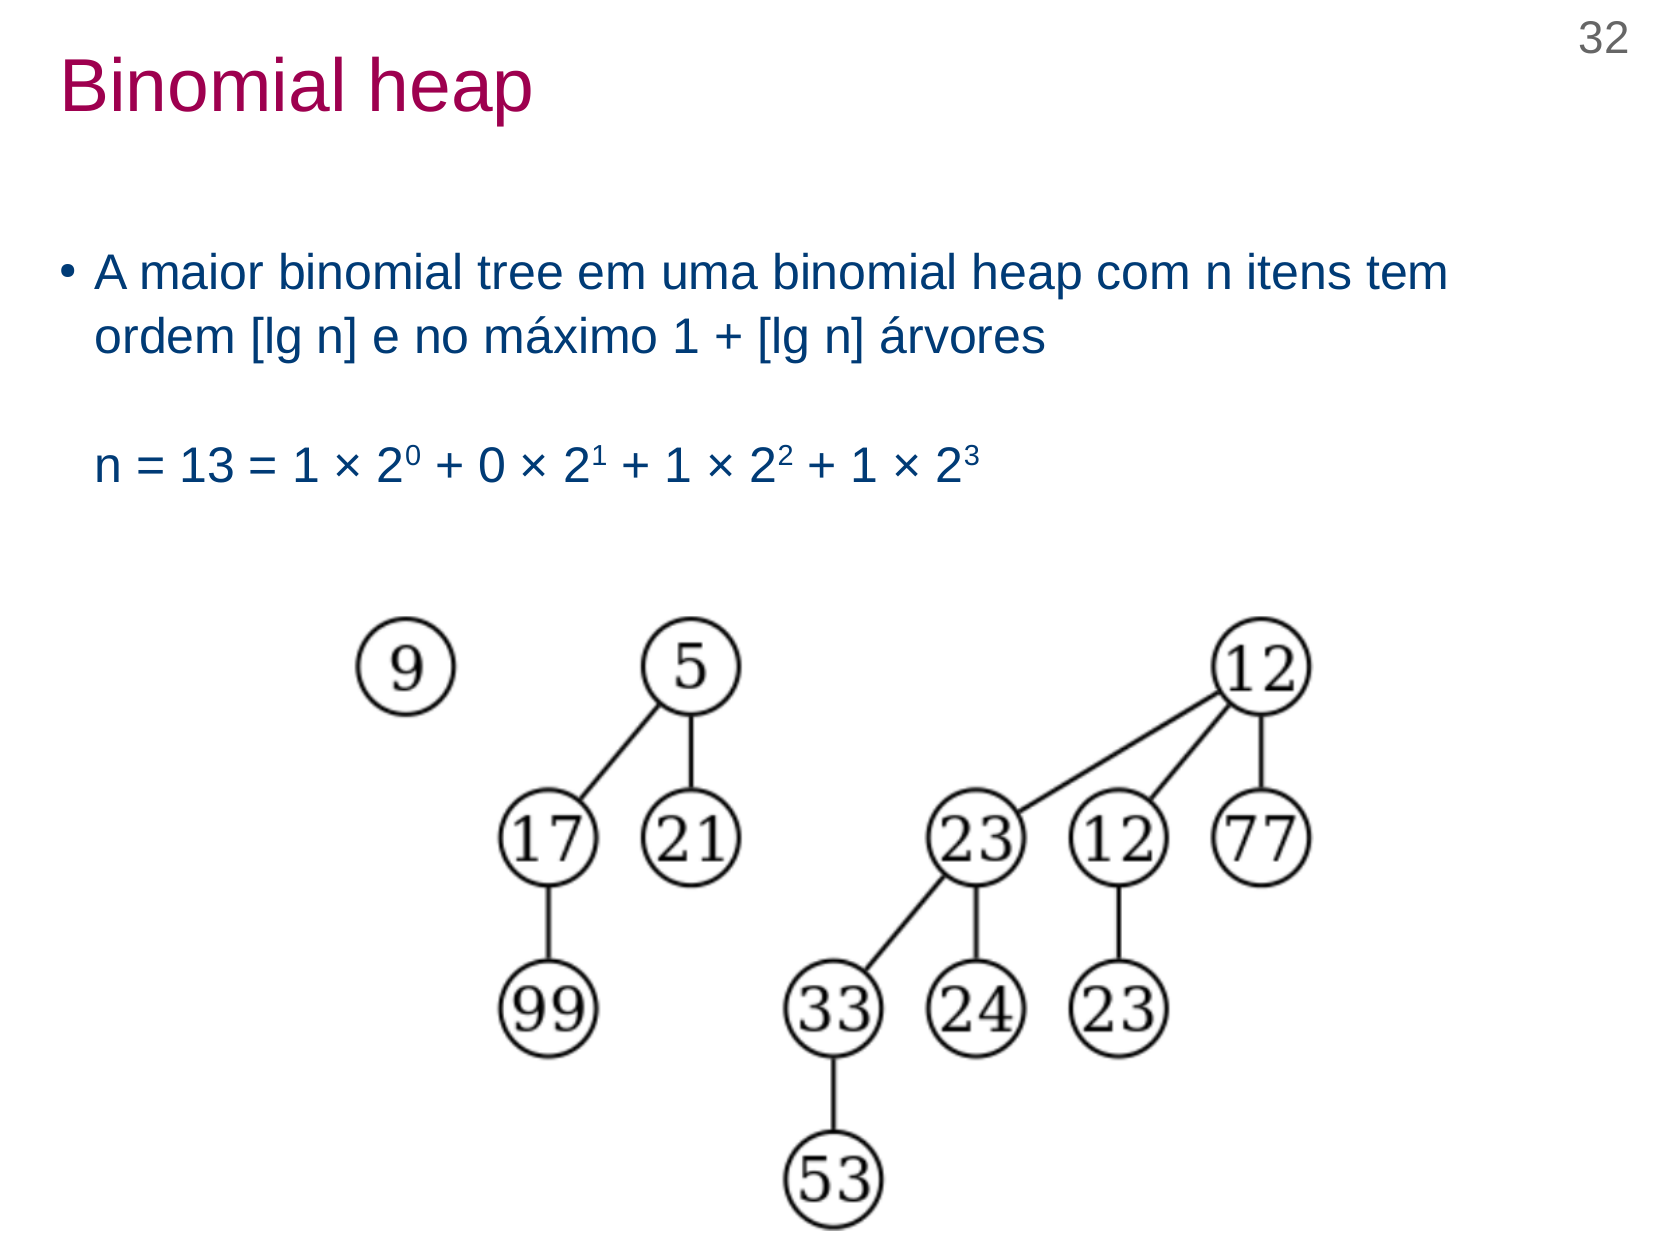

32
# Binomial heap
A maior binomial tree em uma binomial heap com n itens tem ordem [lg n] e no máximo 1 + [lg n] árvores
n = 13 = 1 × 20 + 0 × 21 + 1 × 22 + 1 × 23